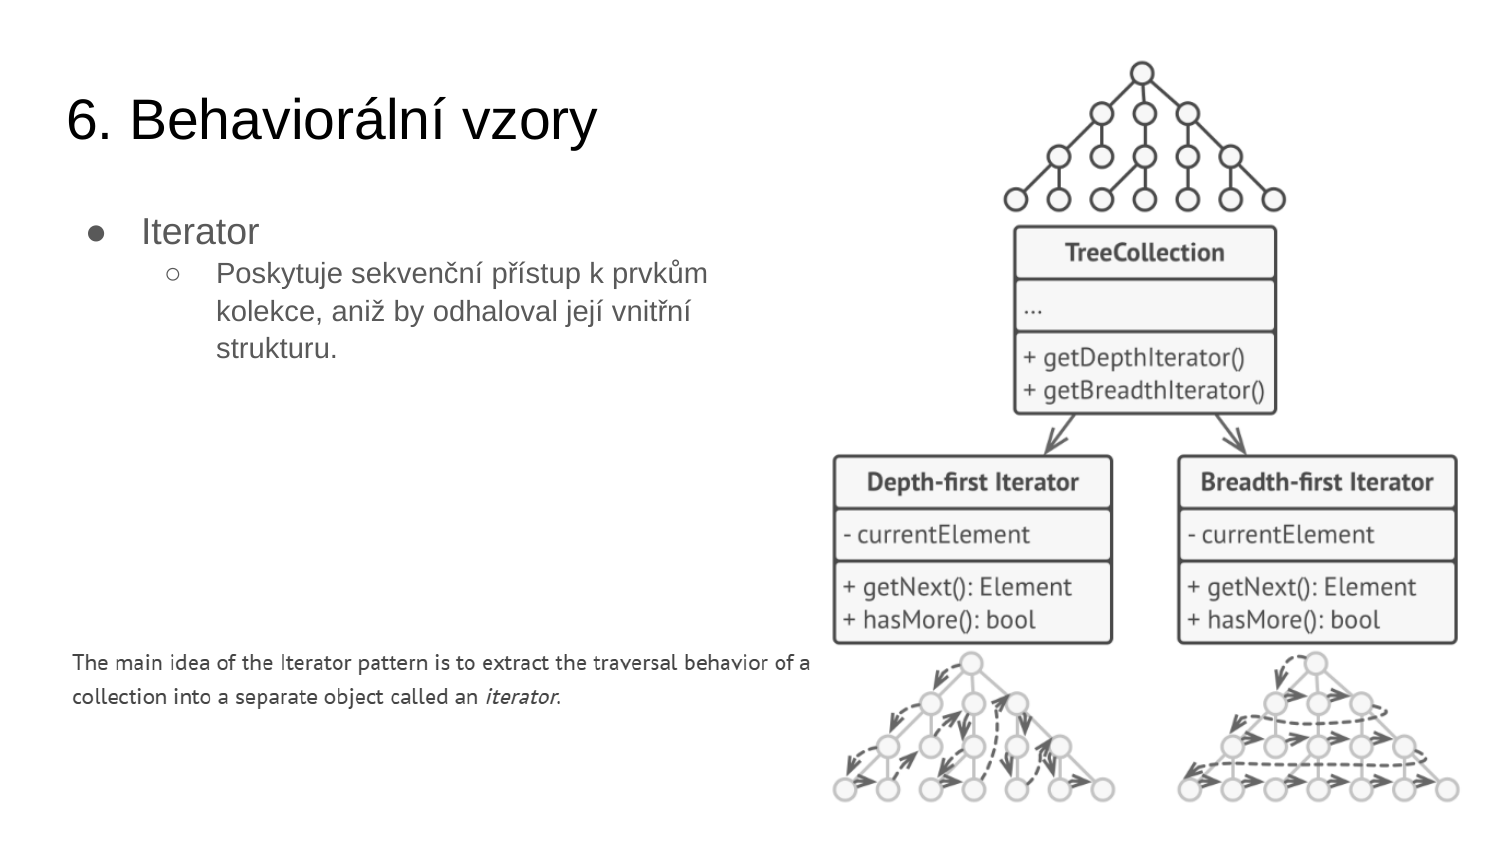

# 6. Behaviorální vzory
Iterator
Poskytuje sekvenční přístup k prvkům kolekce, aniž by odhaloval její vnitřní strukturu.